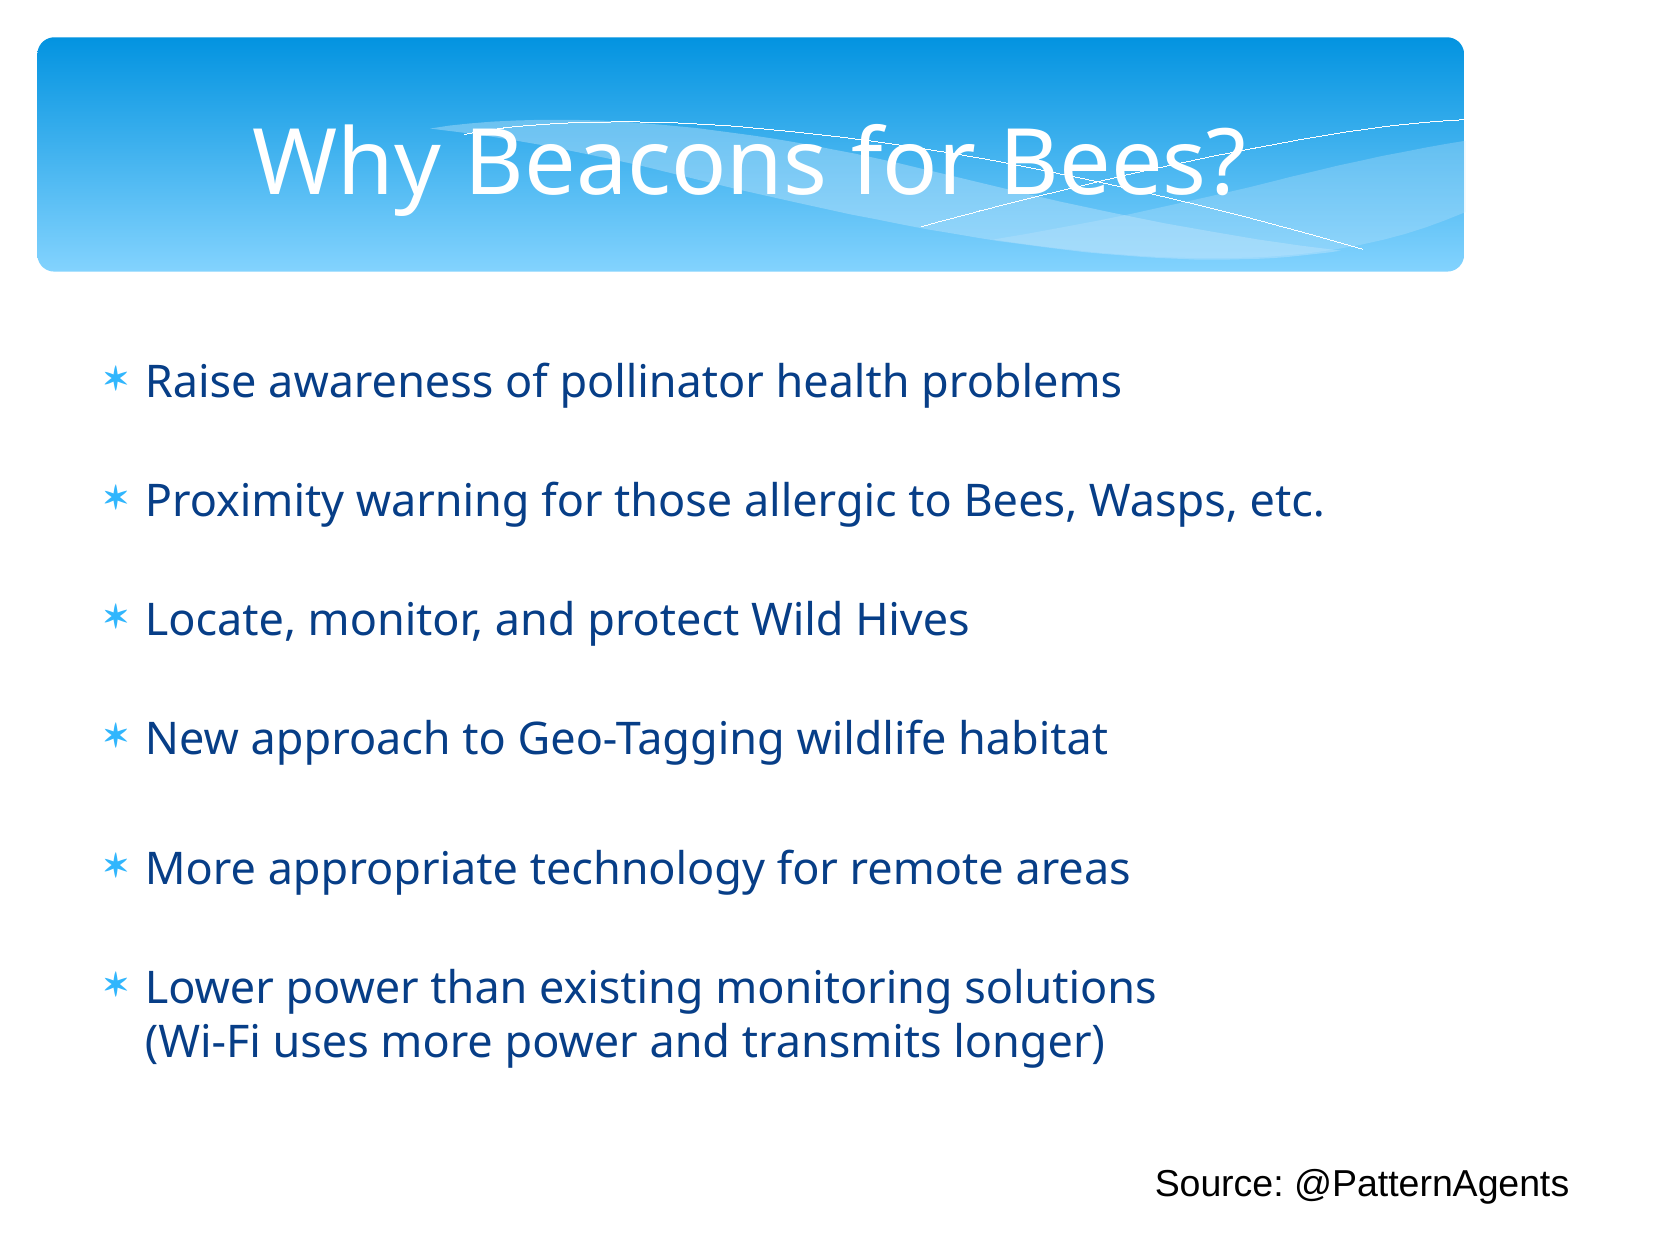

# Why Beacons for Bees?
Raise awareness of pollinator health problems
Proximity warning for those allergic to Bees, Wasps, etc.
Locate, monitor, and protect Wild Hives
New approach to Geo-Tagging wildlife habitat
More appropriate technology for remote areas
Lower power than existing monitoring solutions
(Wi-Fi uses more power and transmits longer)
Source: @PatternAgents